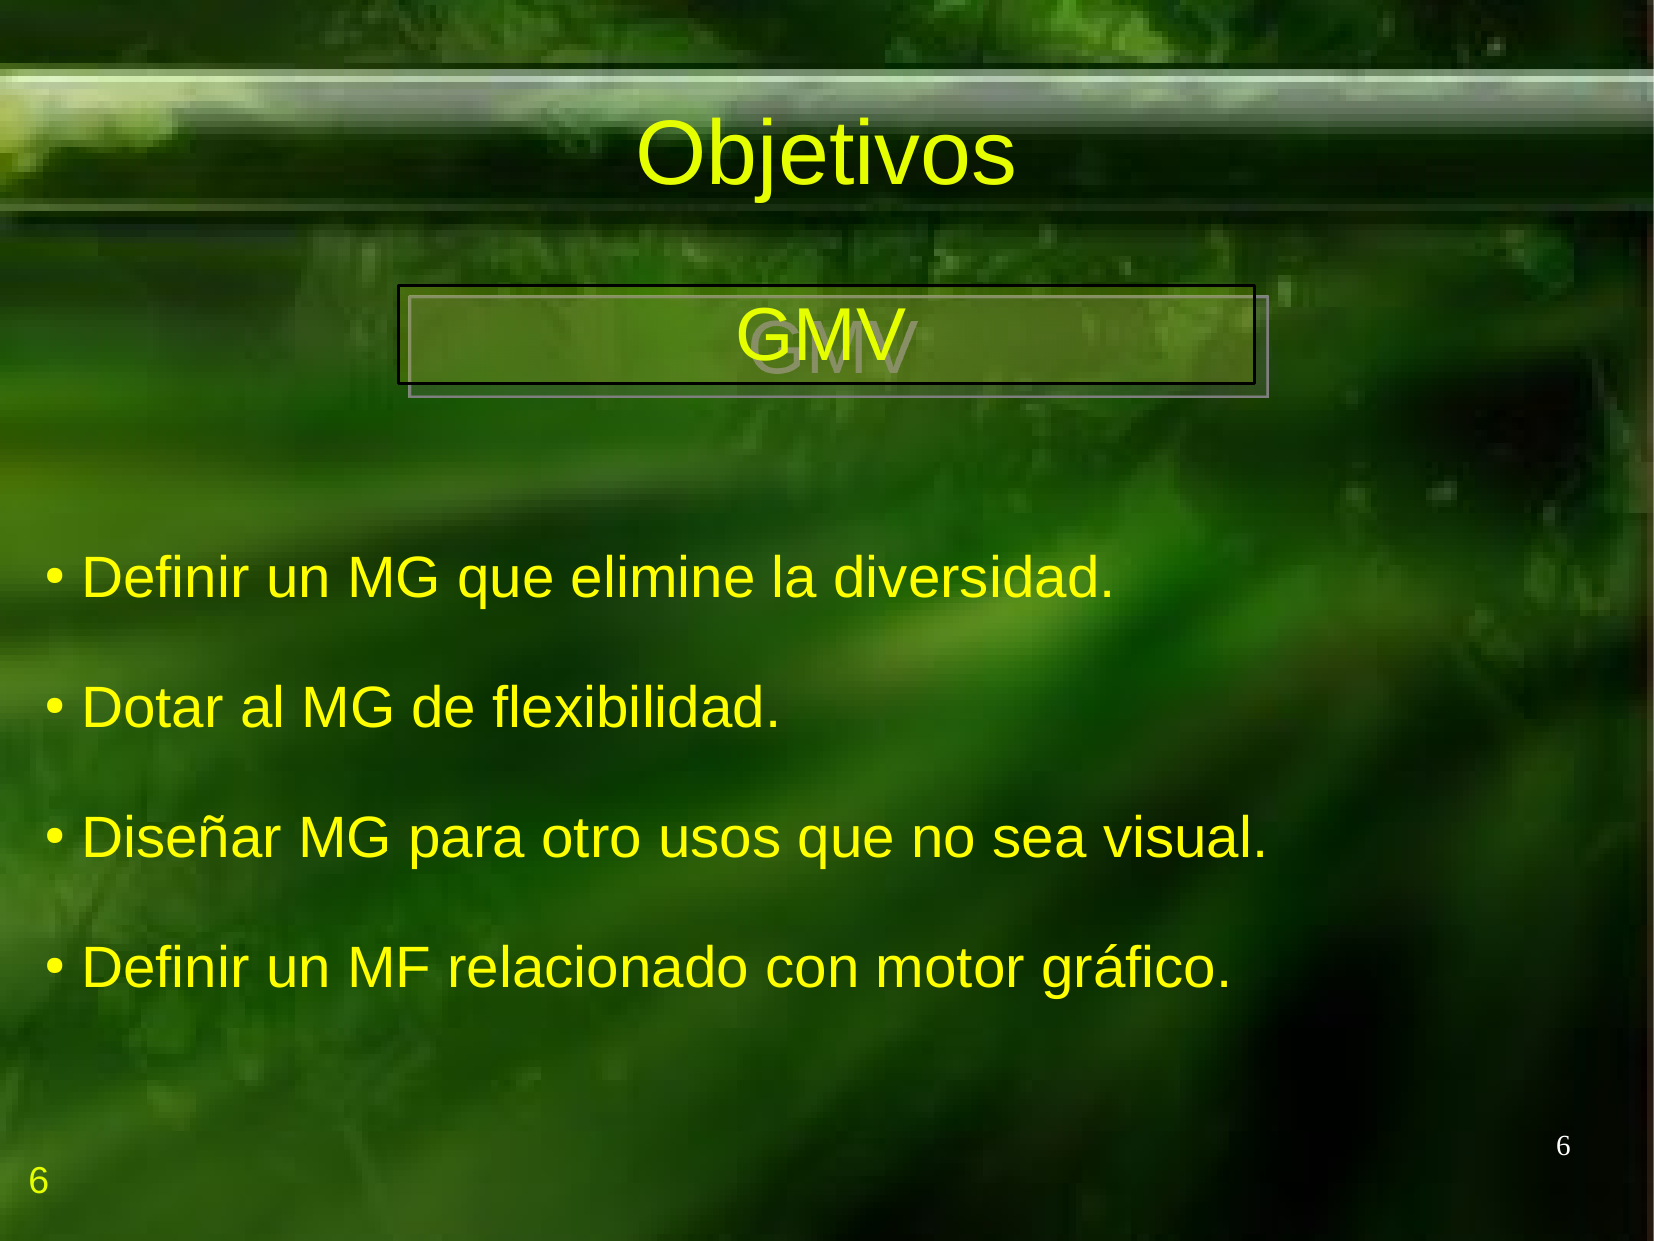

# Objetivos
GMV
 Definir un MG que elimine la diversidad.
 Dotar al MG de flexibilidad.
 Diseñar MG para otro usos que no sea visual.
 Definir un MF relacionado con motor gráfico.
6